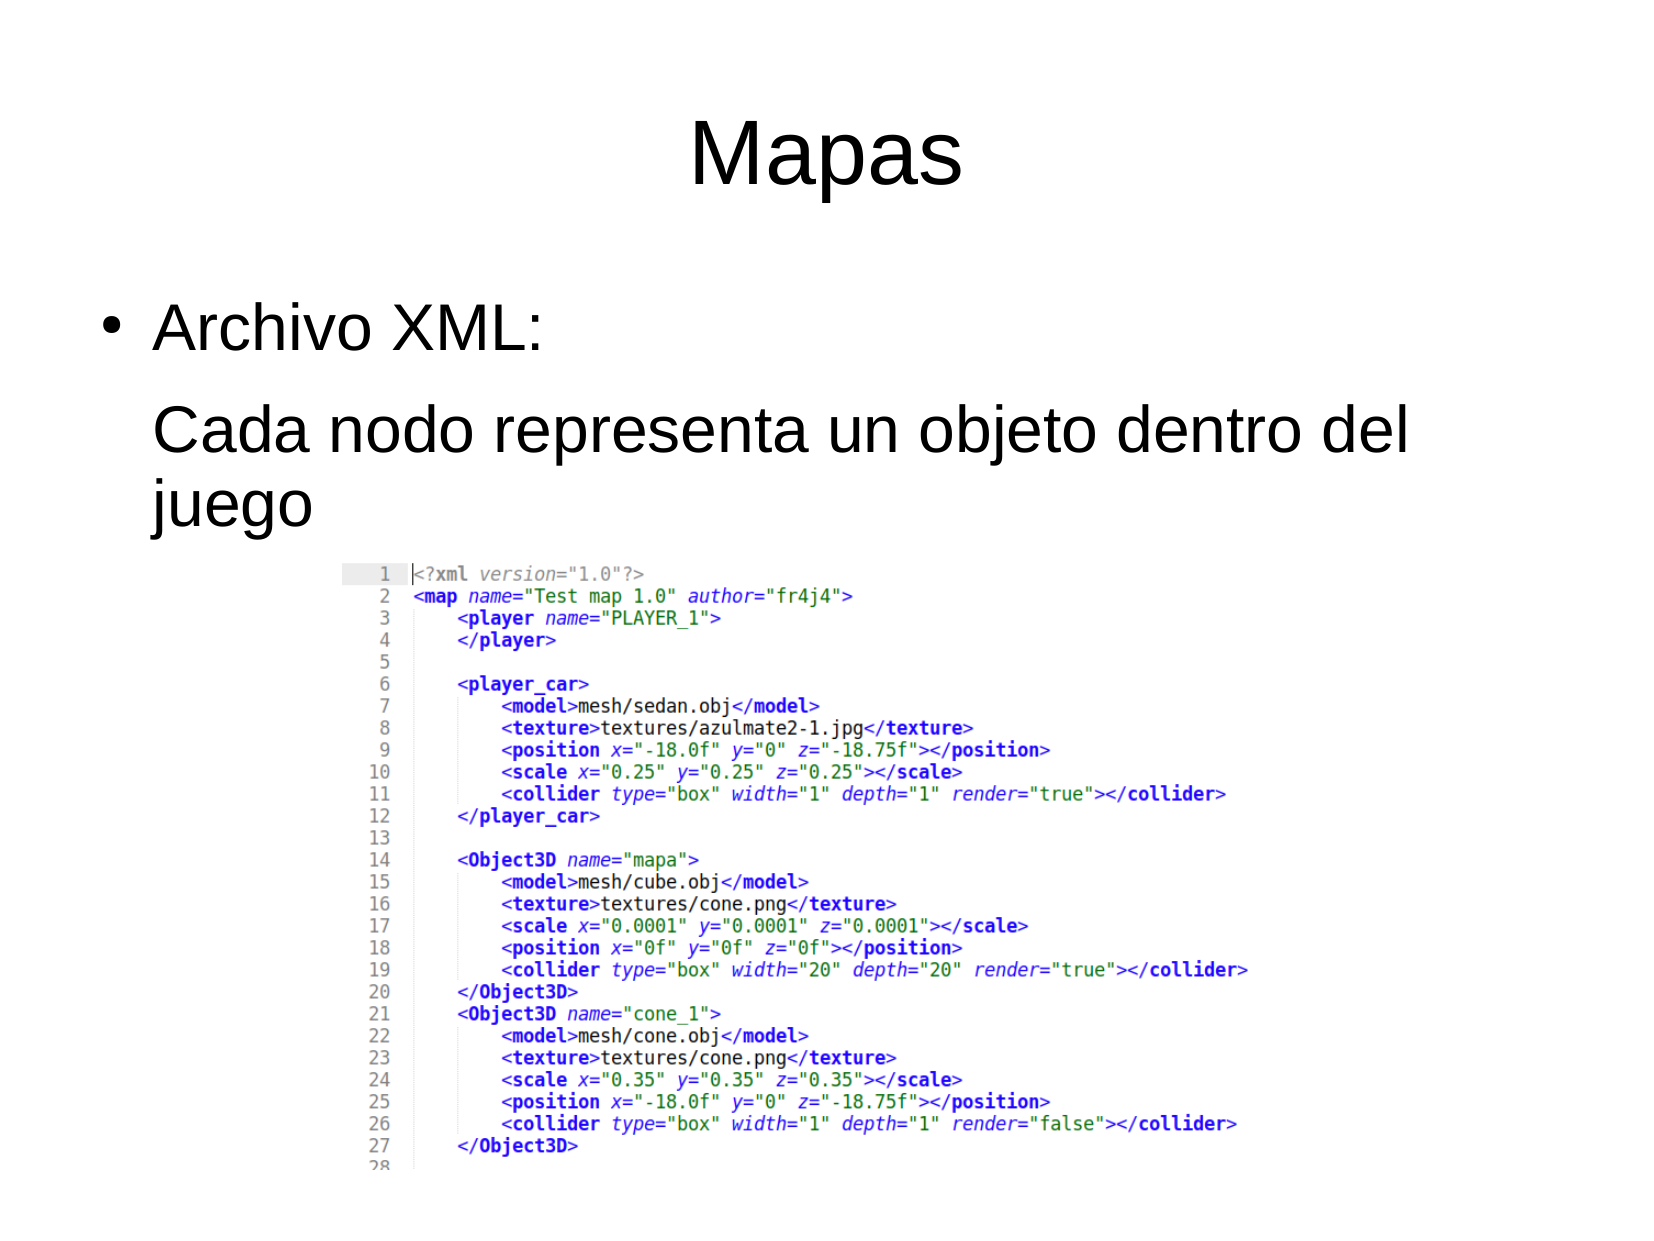

# Mapas
Archivo XML:
Cada nodo representa un objeto dentro del juego